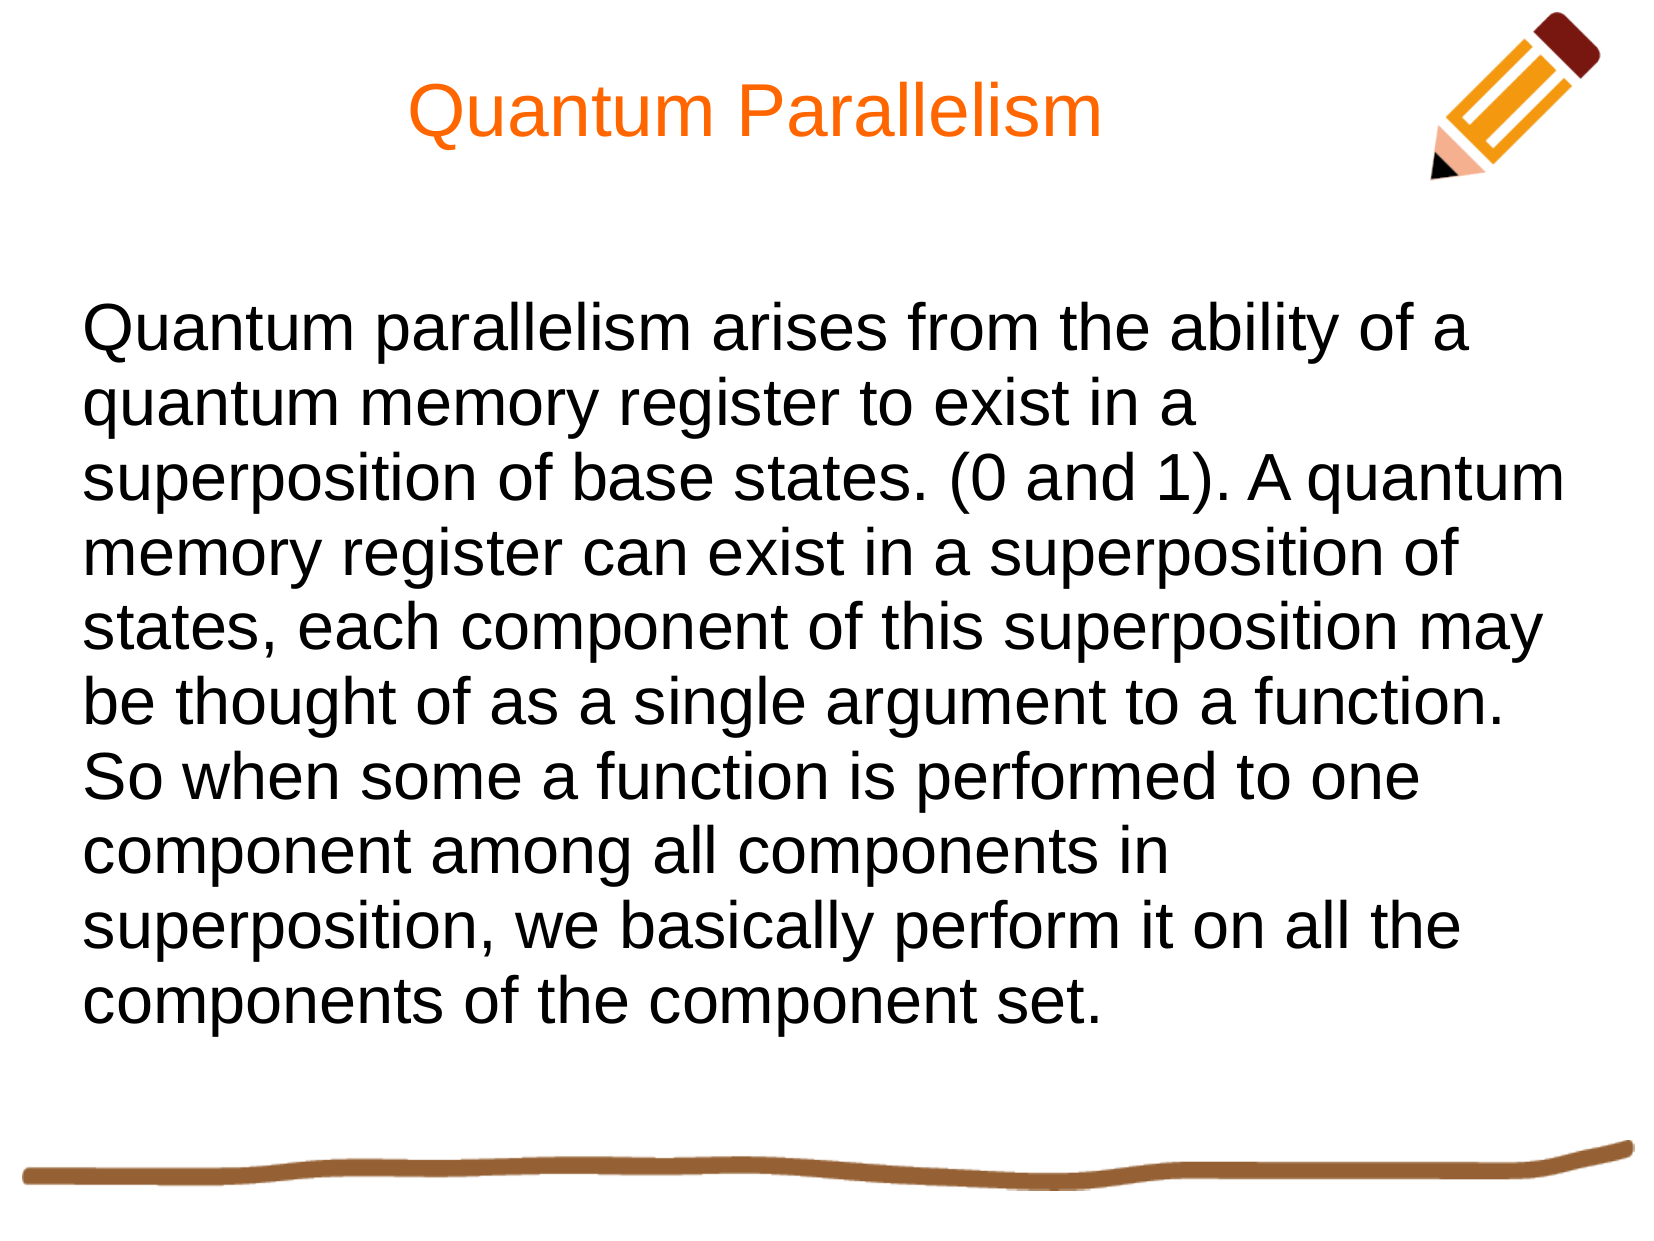

# Quantum Parallelism
Quantum parallelism arises from the ability of a quantum memory register to exist in a superposition of base states. (0 and 1). A quantum memory register can exist in a superposition of states, each component of this superposition may be thought of as a single argument to a function. So when some a function is performed to one component among all components in superposition, we basically perform it on all the components of the component set.